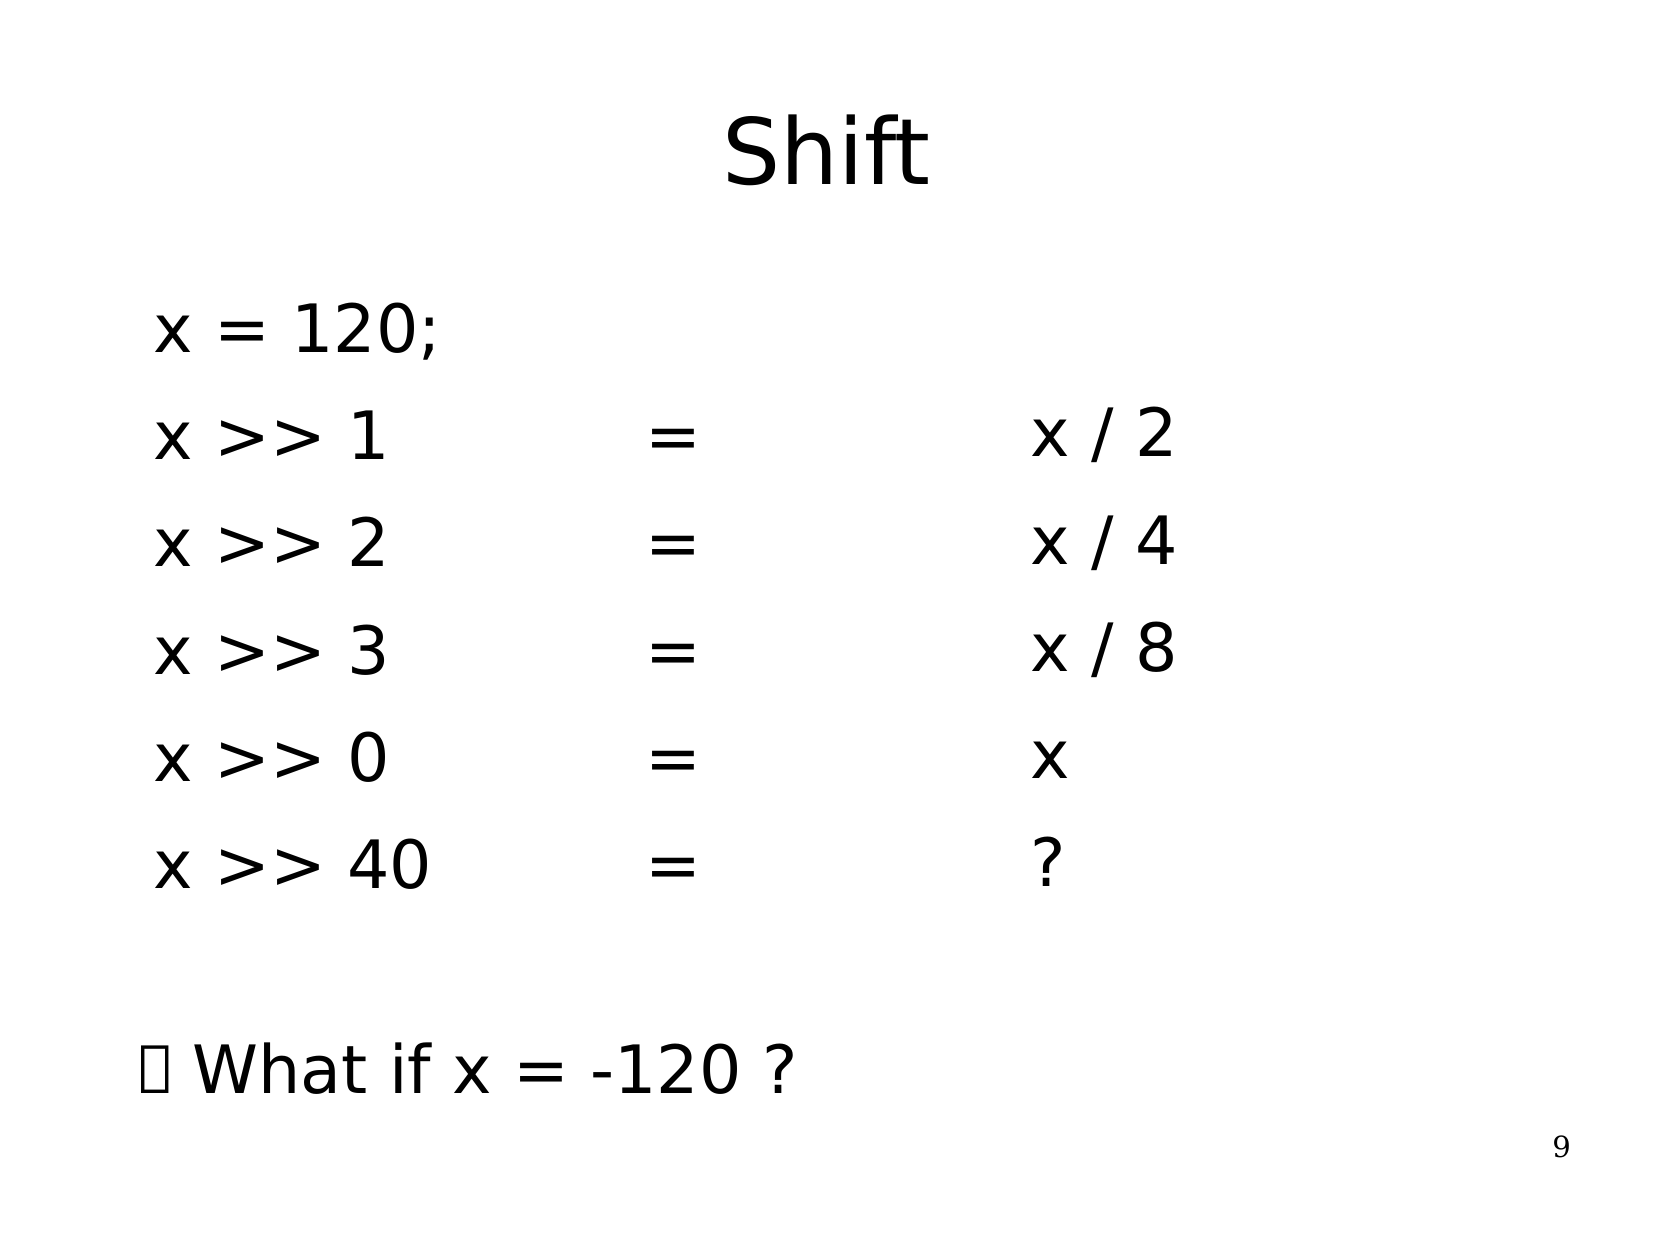

# Shift
x / 2
x / 4
x / 8
x
?
x = 120;
x >> 1			 =
x >> 2			 =
x >> 3			 =
x >> 0			 =
x >> 40			 =
＊What if x = -120 ?
9